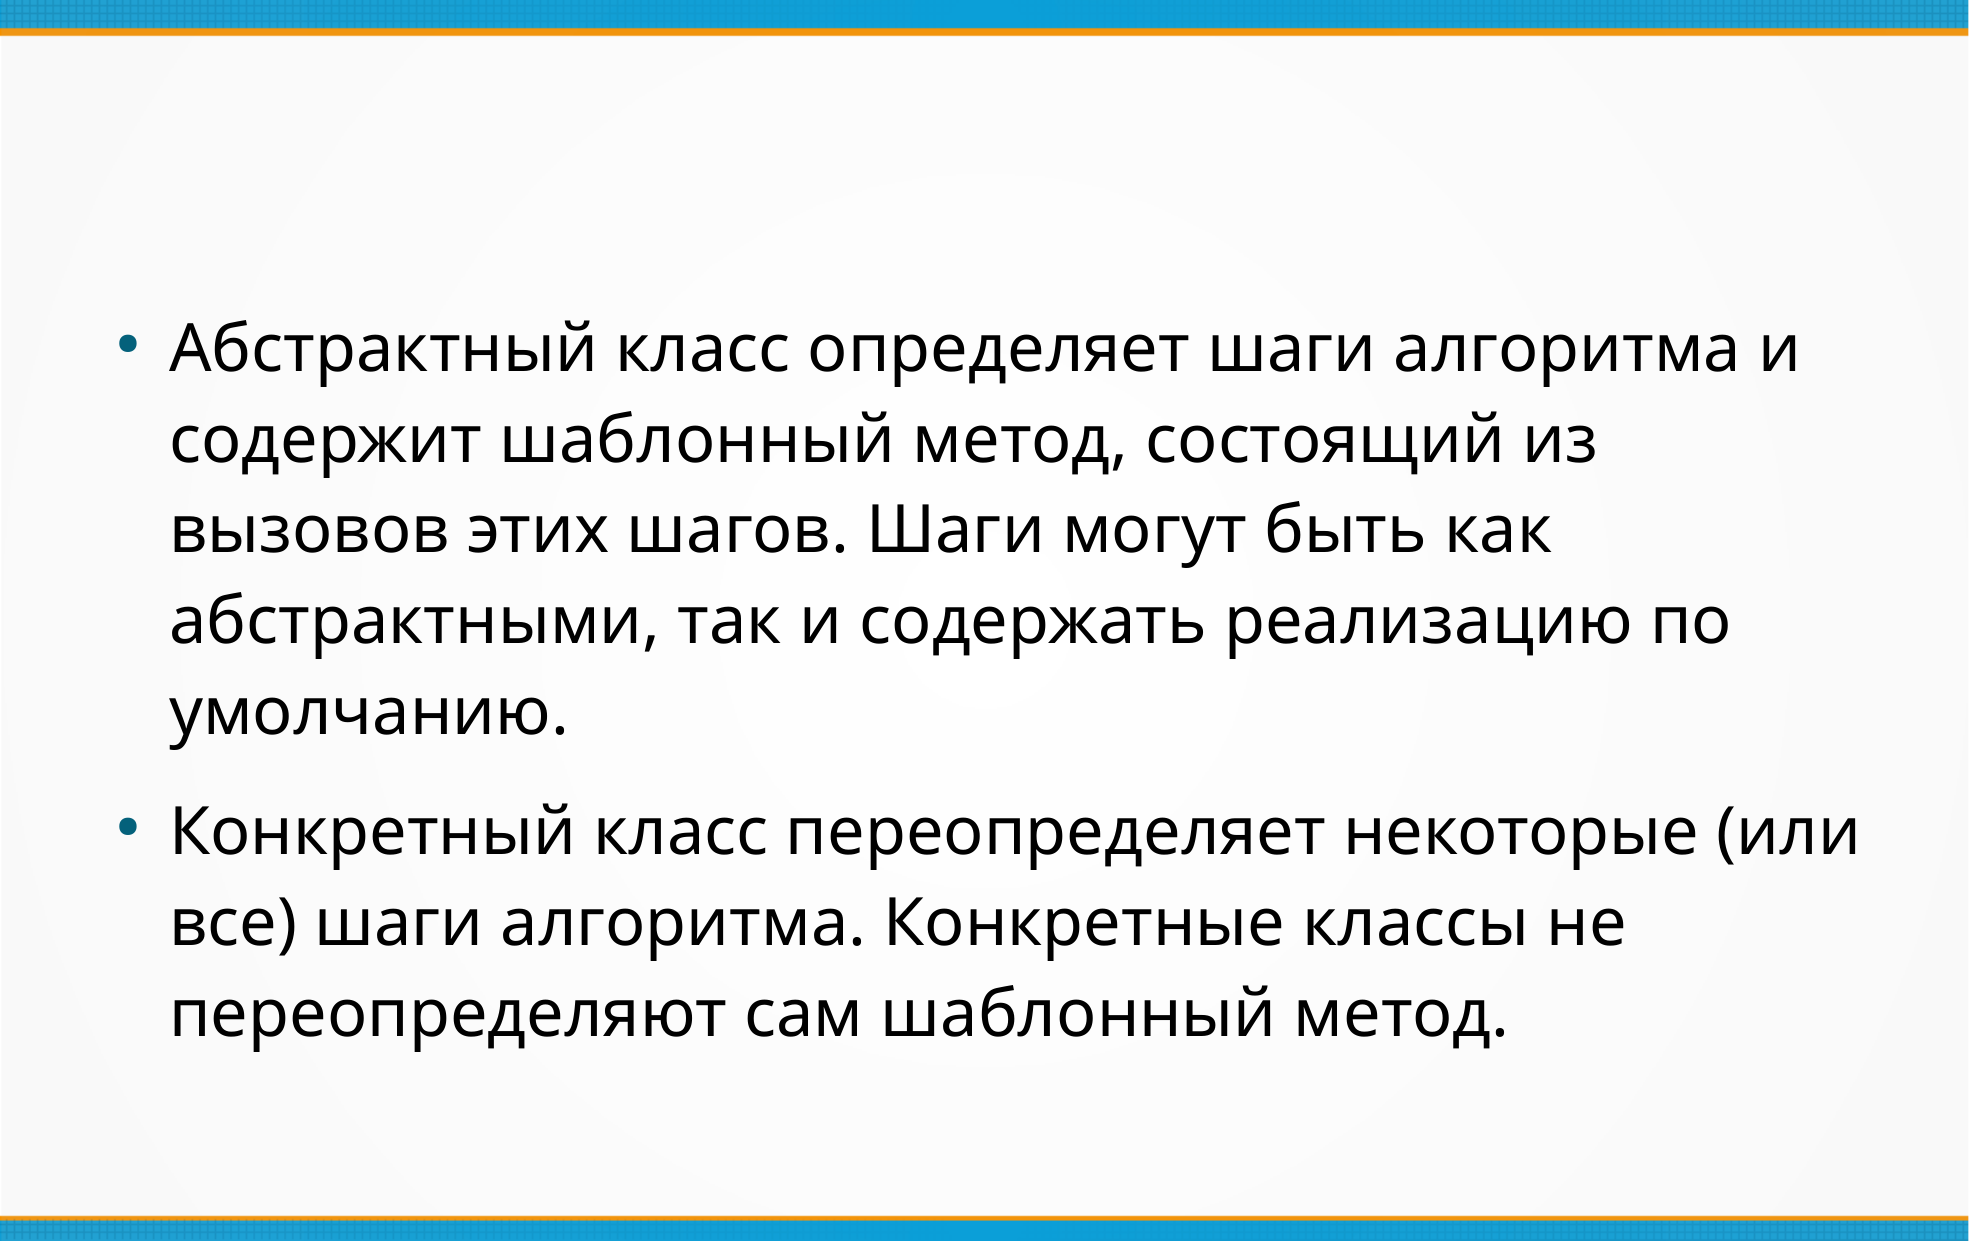

# Абстрактный класс определяет шаги алгоритма и содержит шаблонный метод, состоящий из вызовов этих шагов. Шаги могут быть как абстрактными, так и содержать реализацию по умолчанию.
Конкретный класс переопределяет некоторые (или все) шаги алгоритма. Конкретные классы не переопределяют сам шаблонный метод.